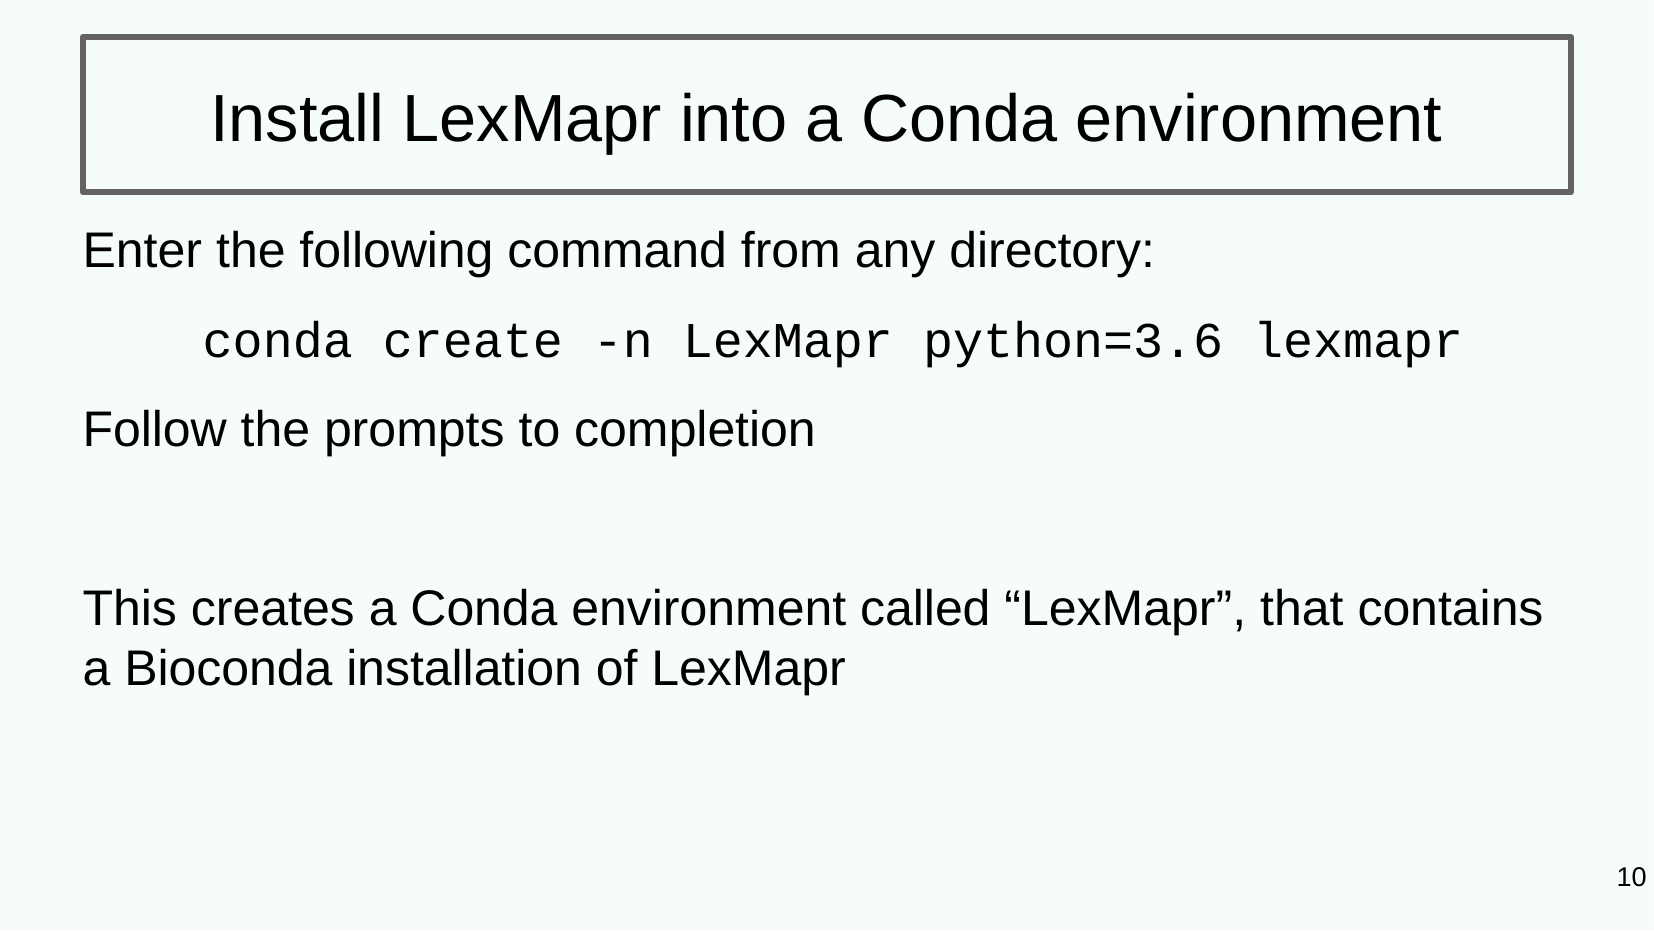

Install LexMapr into a Conda environment
Enter the following command from any directory:
 conda create -n LexMapr python=3.6 lexmapr
Follow the prompts to completion
This creates a Conda environment called “LexMapr”, that contains a Bioconda installation of LexMapr